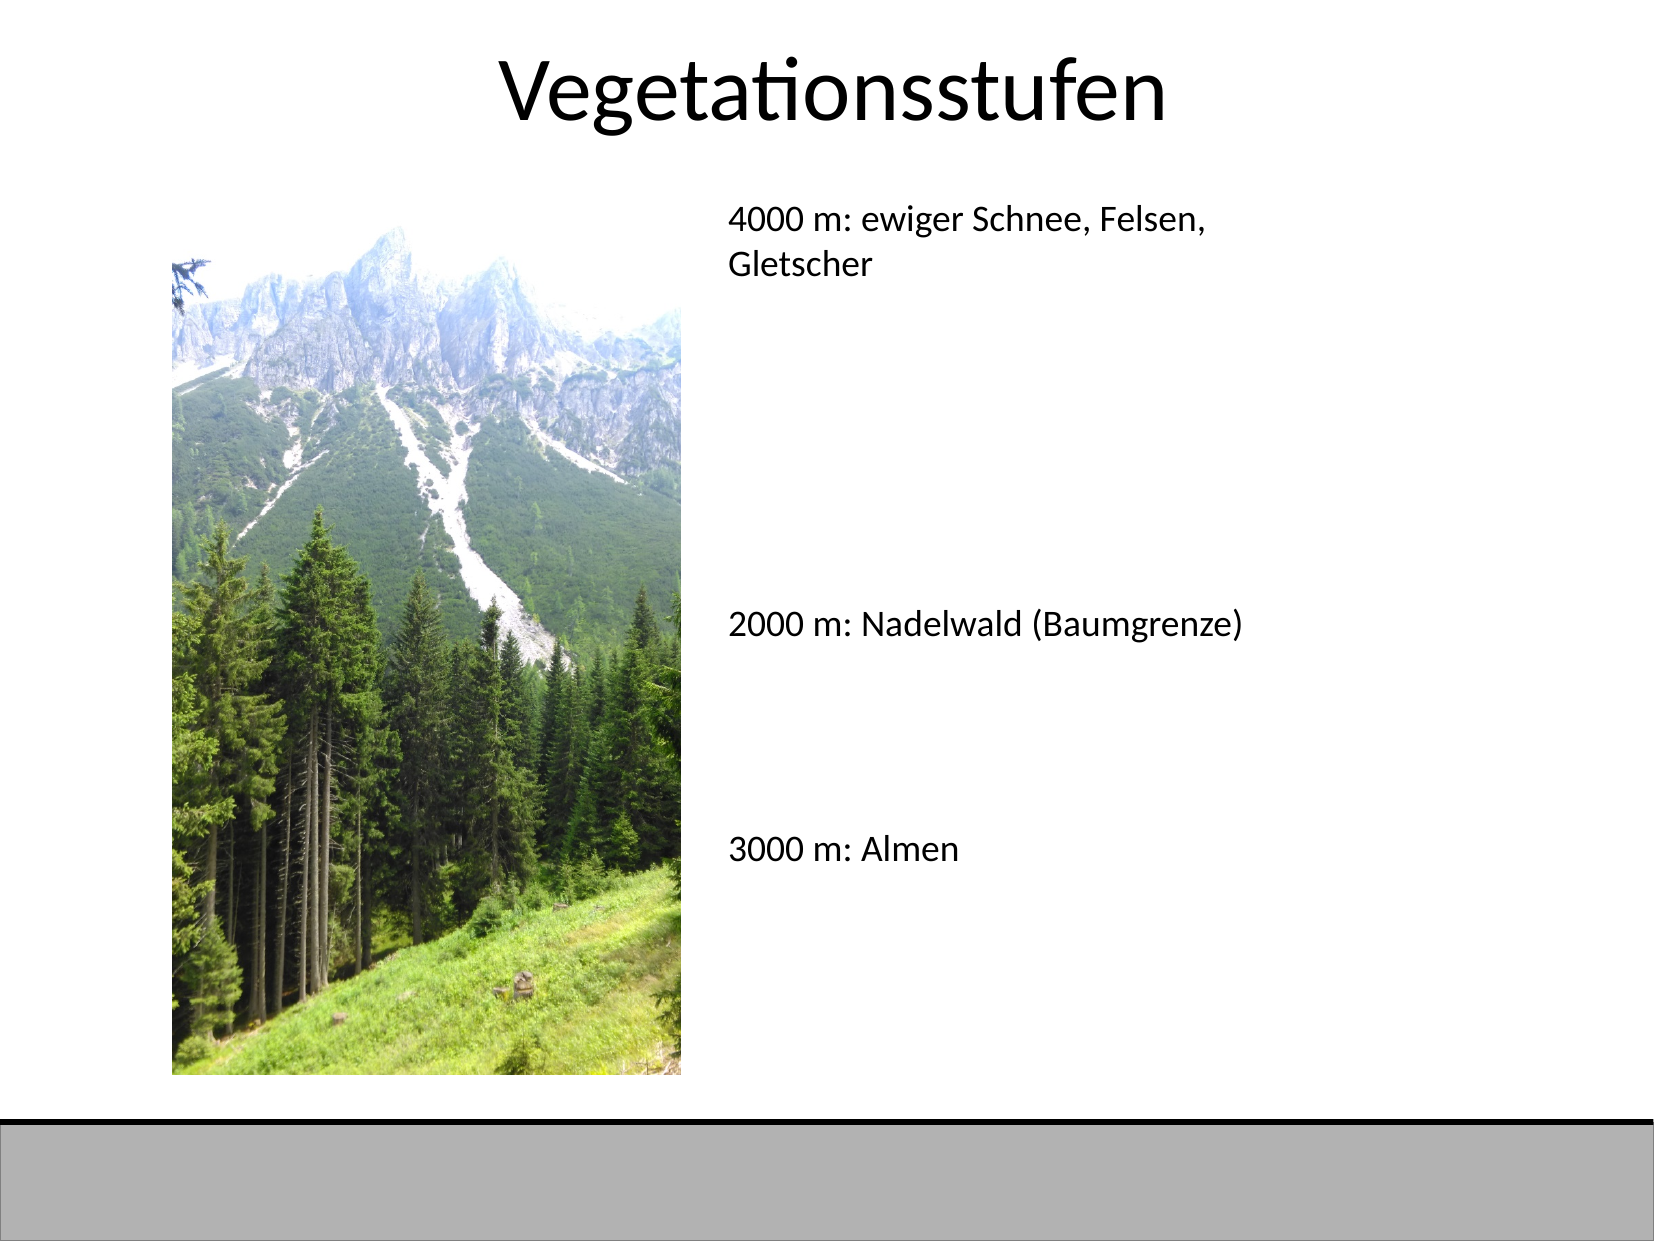

# Vegetationsstufen
4000 m: ewiger Schnee, Felsen, Gletscher
2000 m: Nadelwald (Baumgrenze)
3000 m: Almen